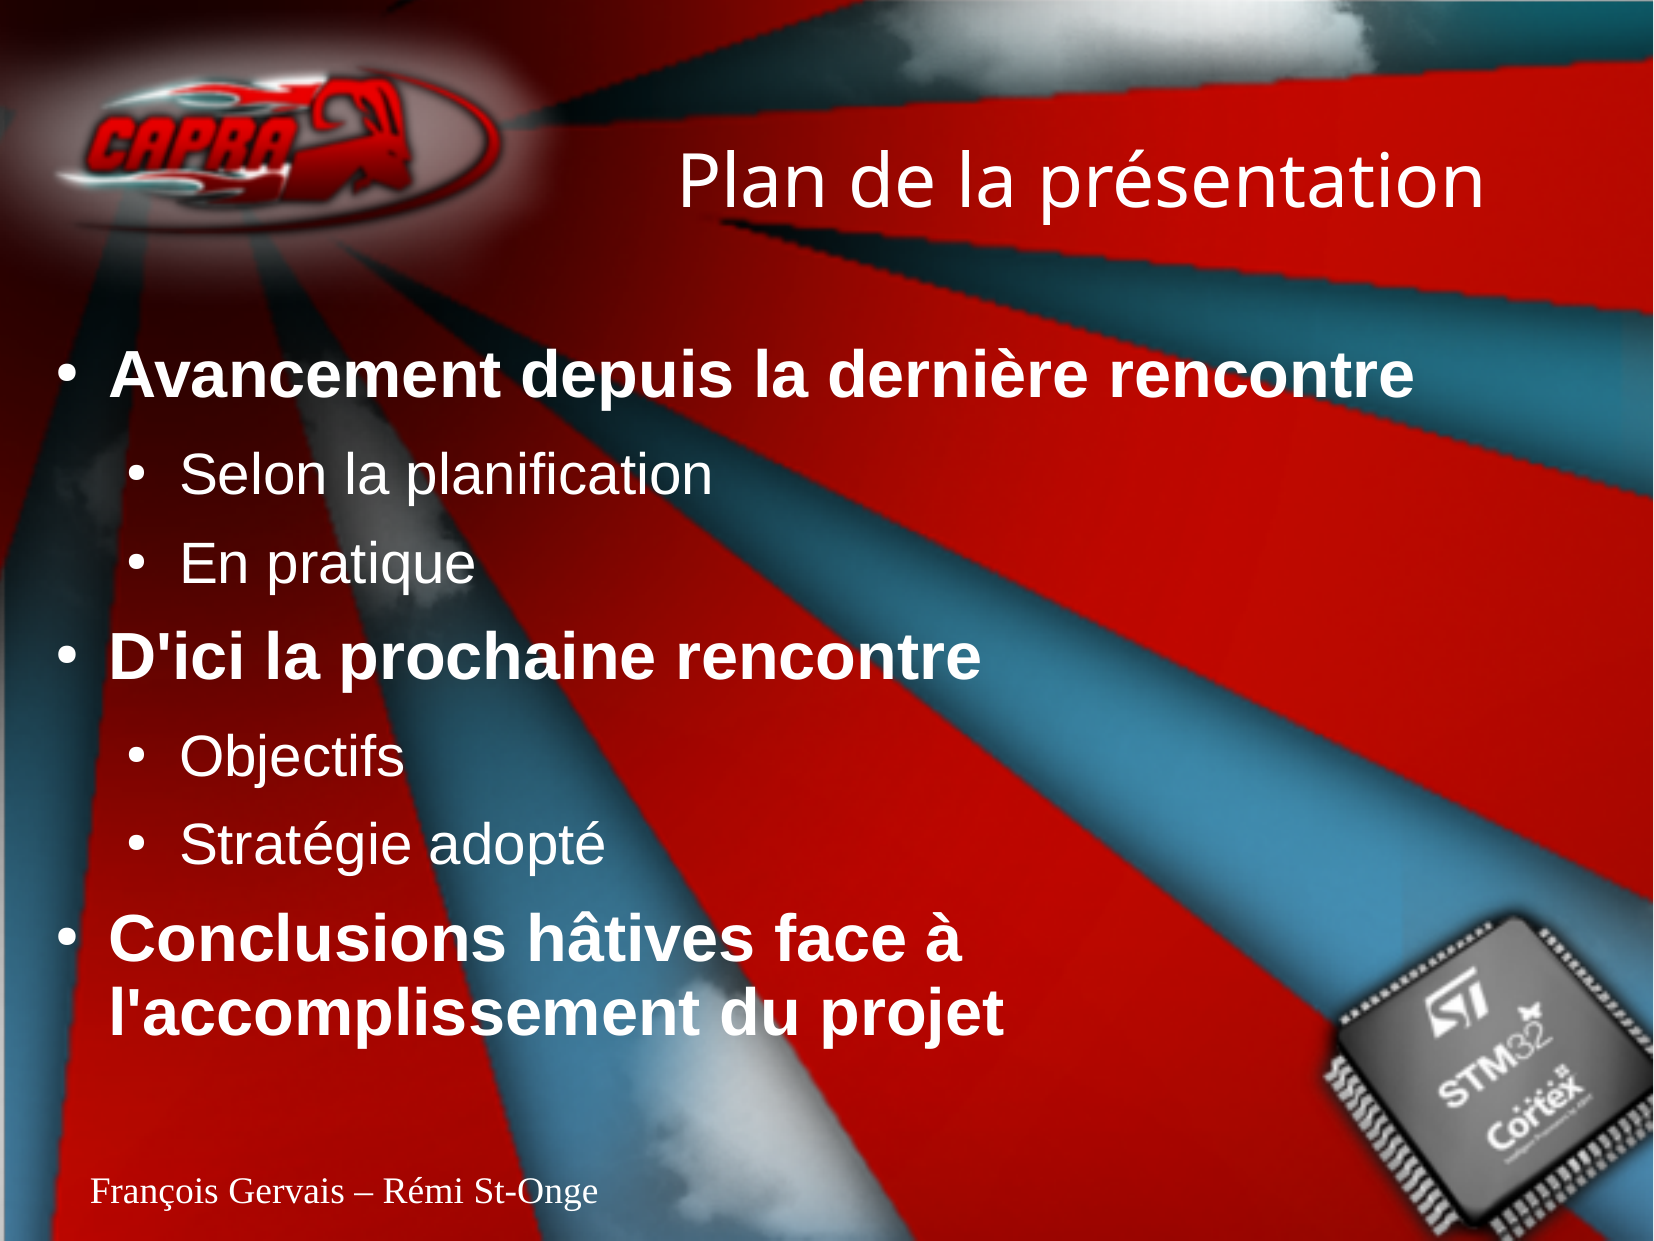

# Plan de la présentation
Avancement depuis la dernière rencontre
Selon la planification
En pratique
D'ici la prochaine rencontre
Objectifs
Stratégie adopté
Conclusions hâtives face à
l'accomplissement du projet
François Gervais – Rémi St-Onge